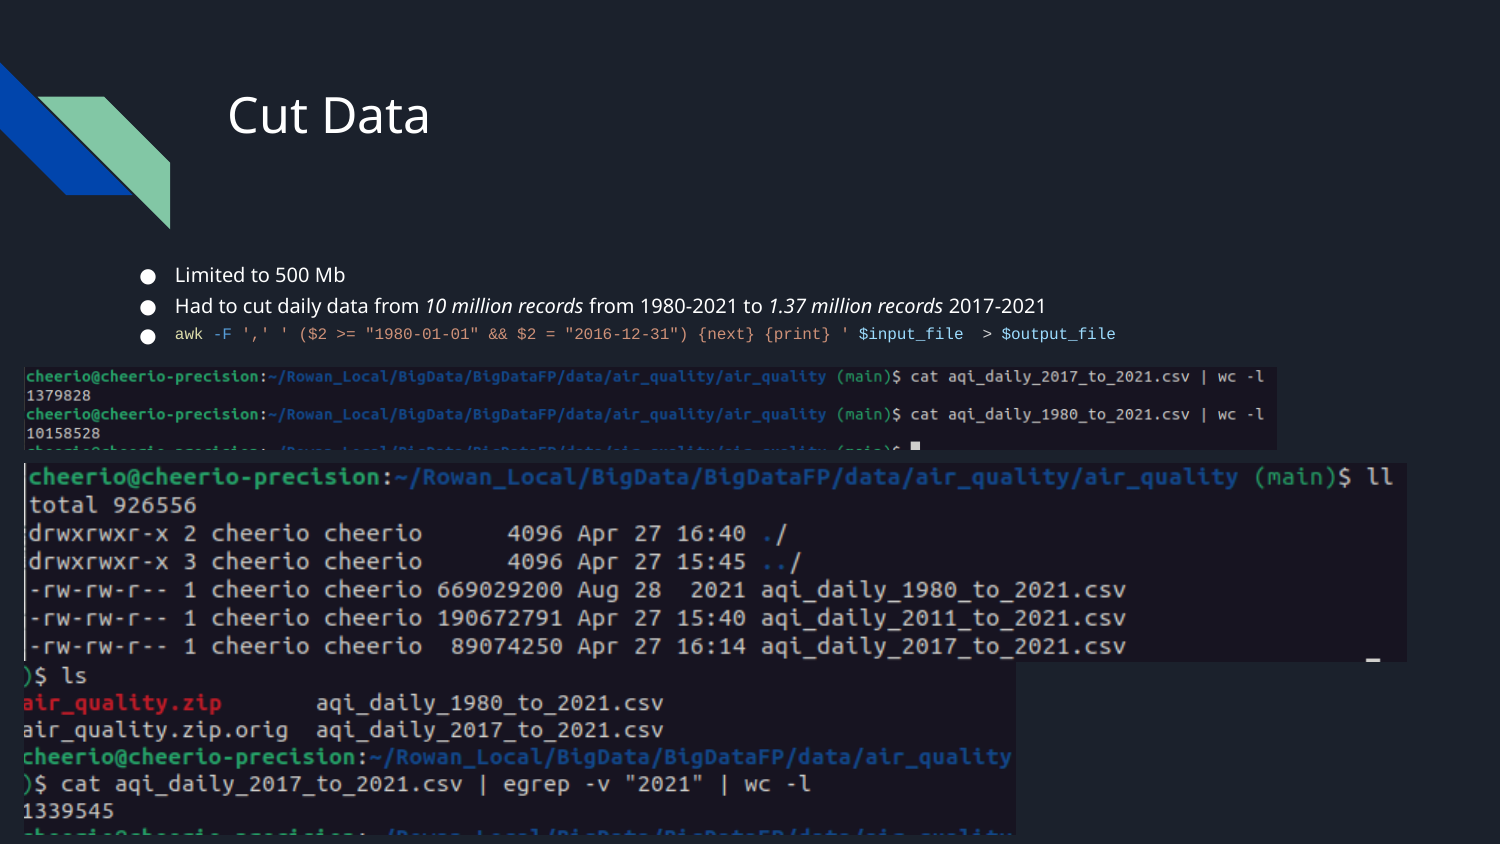

# Cut Data
Limited to 500 Mb
Had to cut daily data from 10 million records from 1980-2021 to 1.37 million records 2017-2021
awk -F ',' ' ($2 >= "1980-01-01" && $2 = "2016-12-31") {next} {print} ' $input_file > $output_file